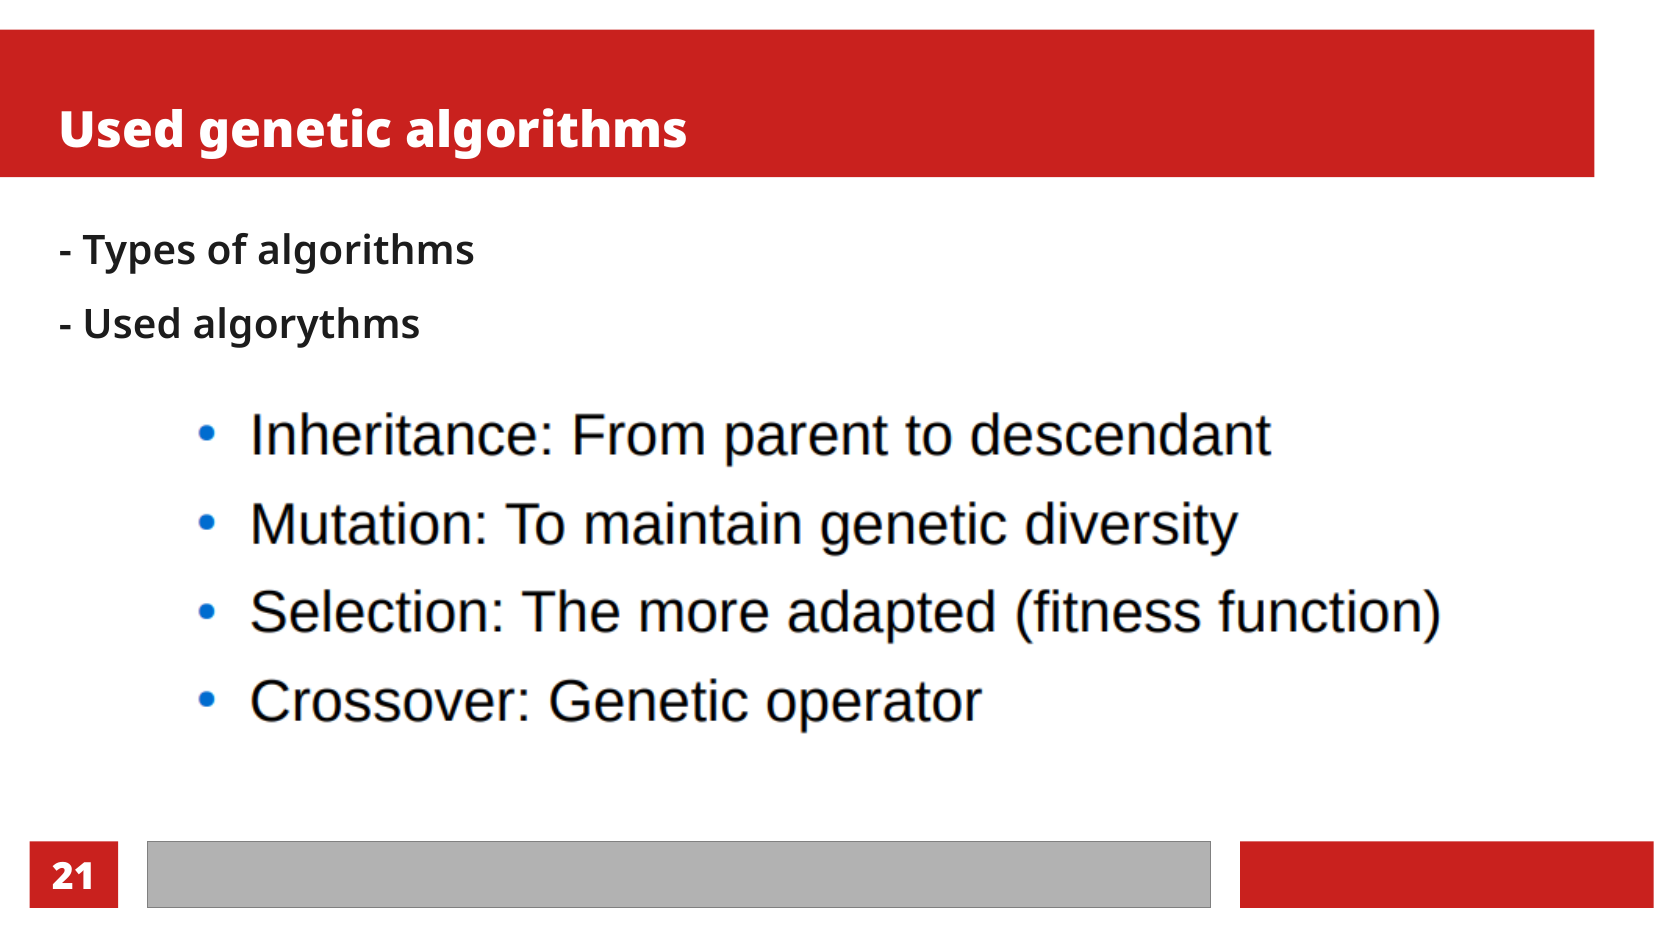

# Used genetic algorithms
- Types of algorithms
- Used algorythms
21